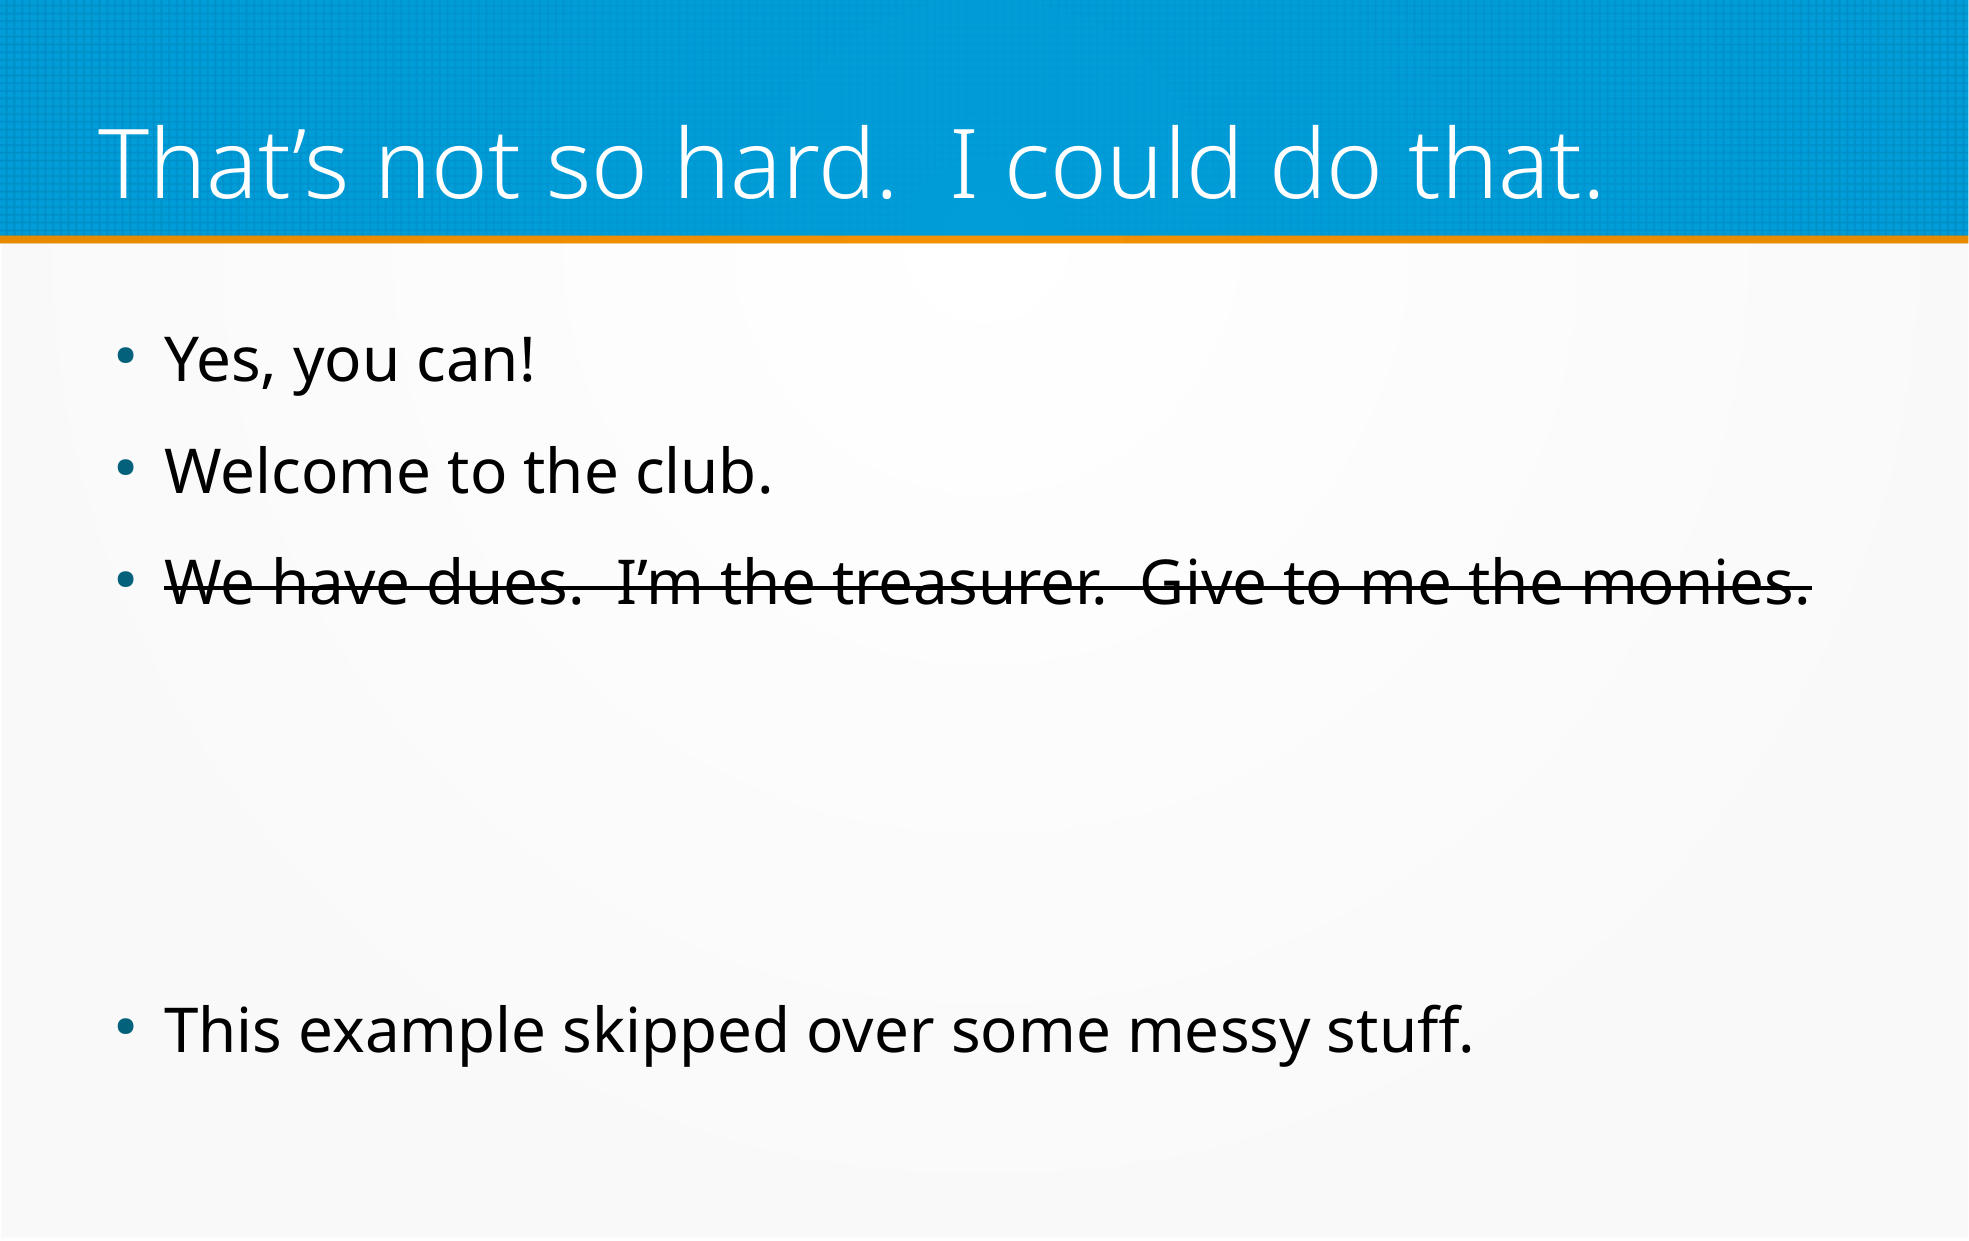

# That’s not so hard. I could do that.
Yes, you can!
Welcome to the club.
We have dues. I’m the treasurer. Give to me the monies.
This example skipped over some messy stuff.